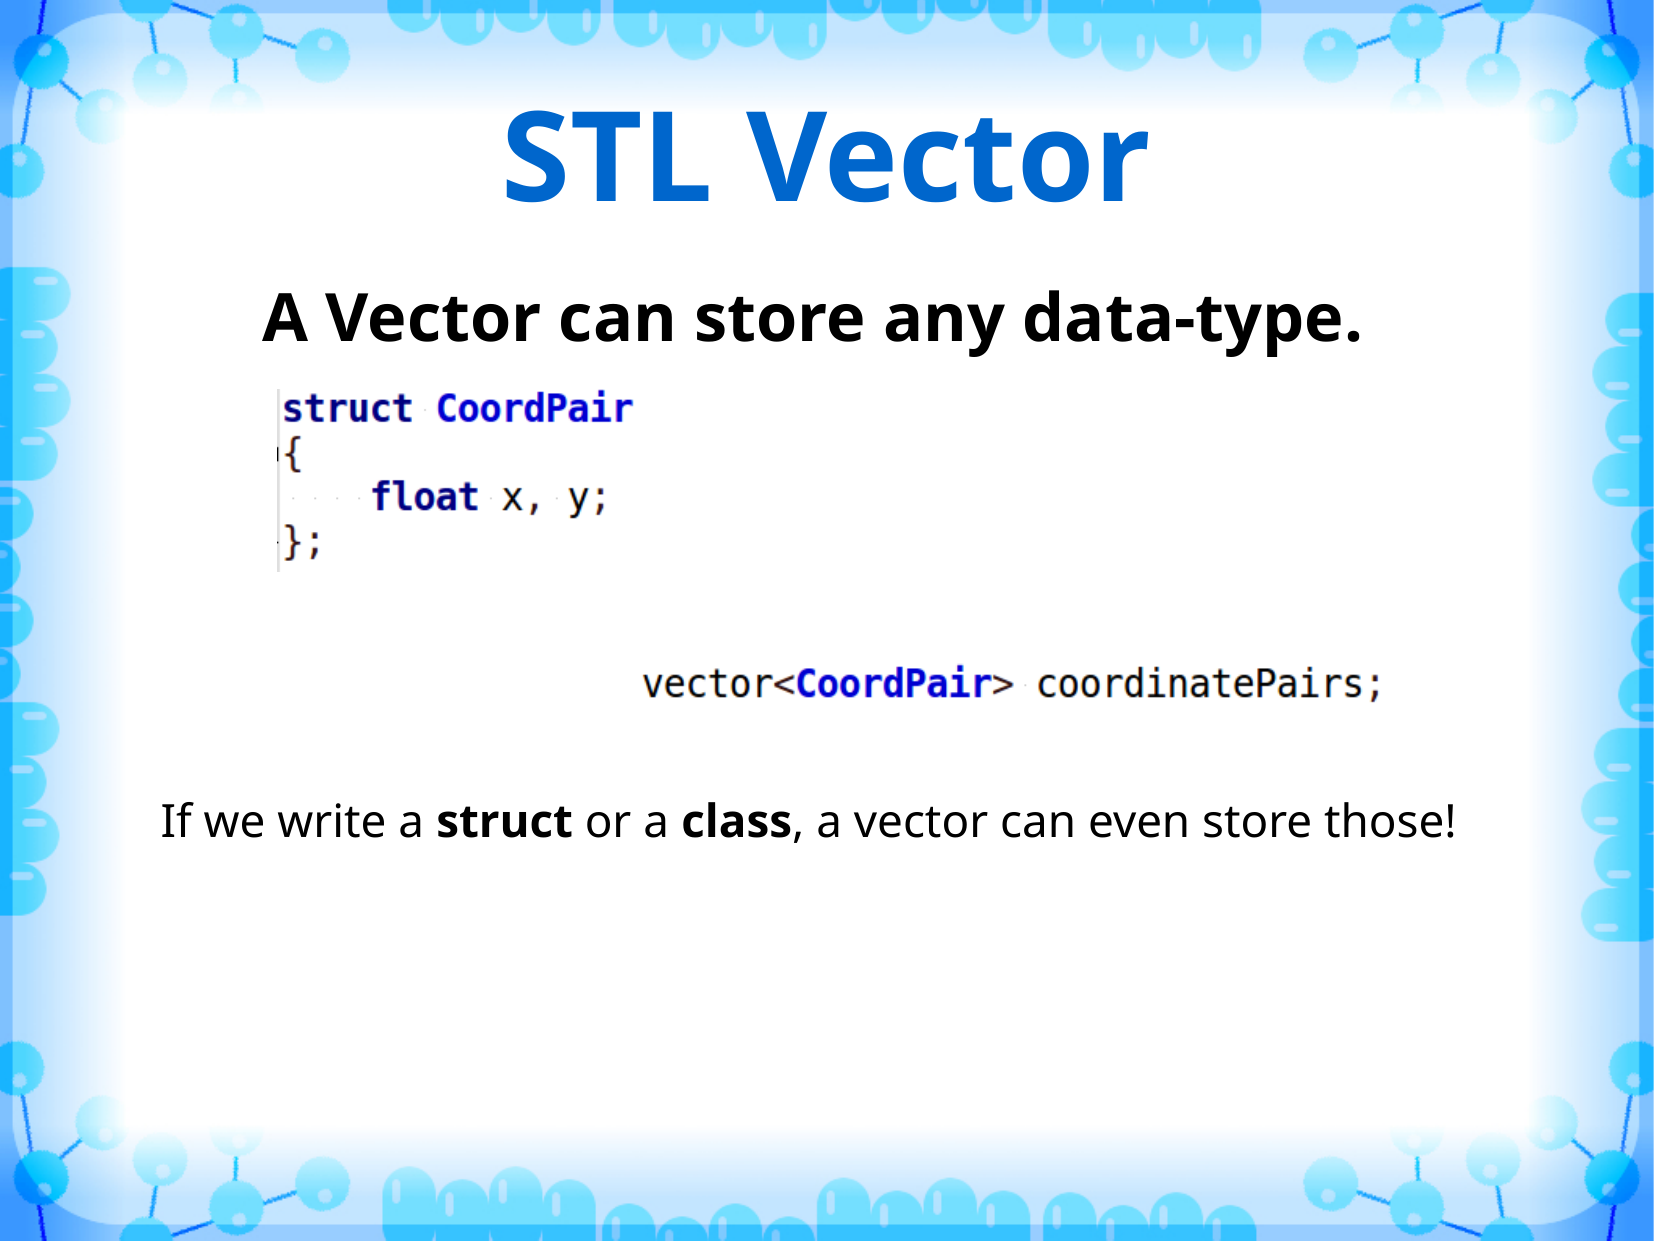

# STL Vector
A Vector can store any data-type.
If we write a struct or a class, a vector can even store those!